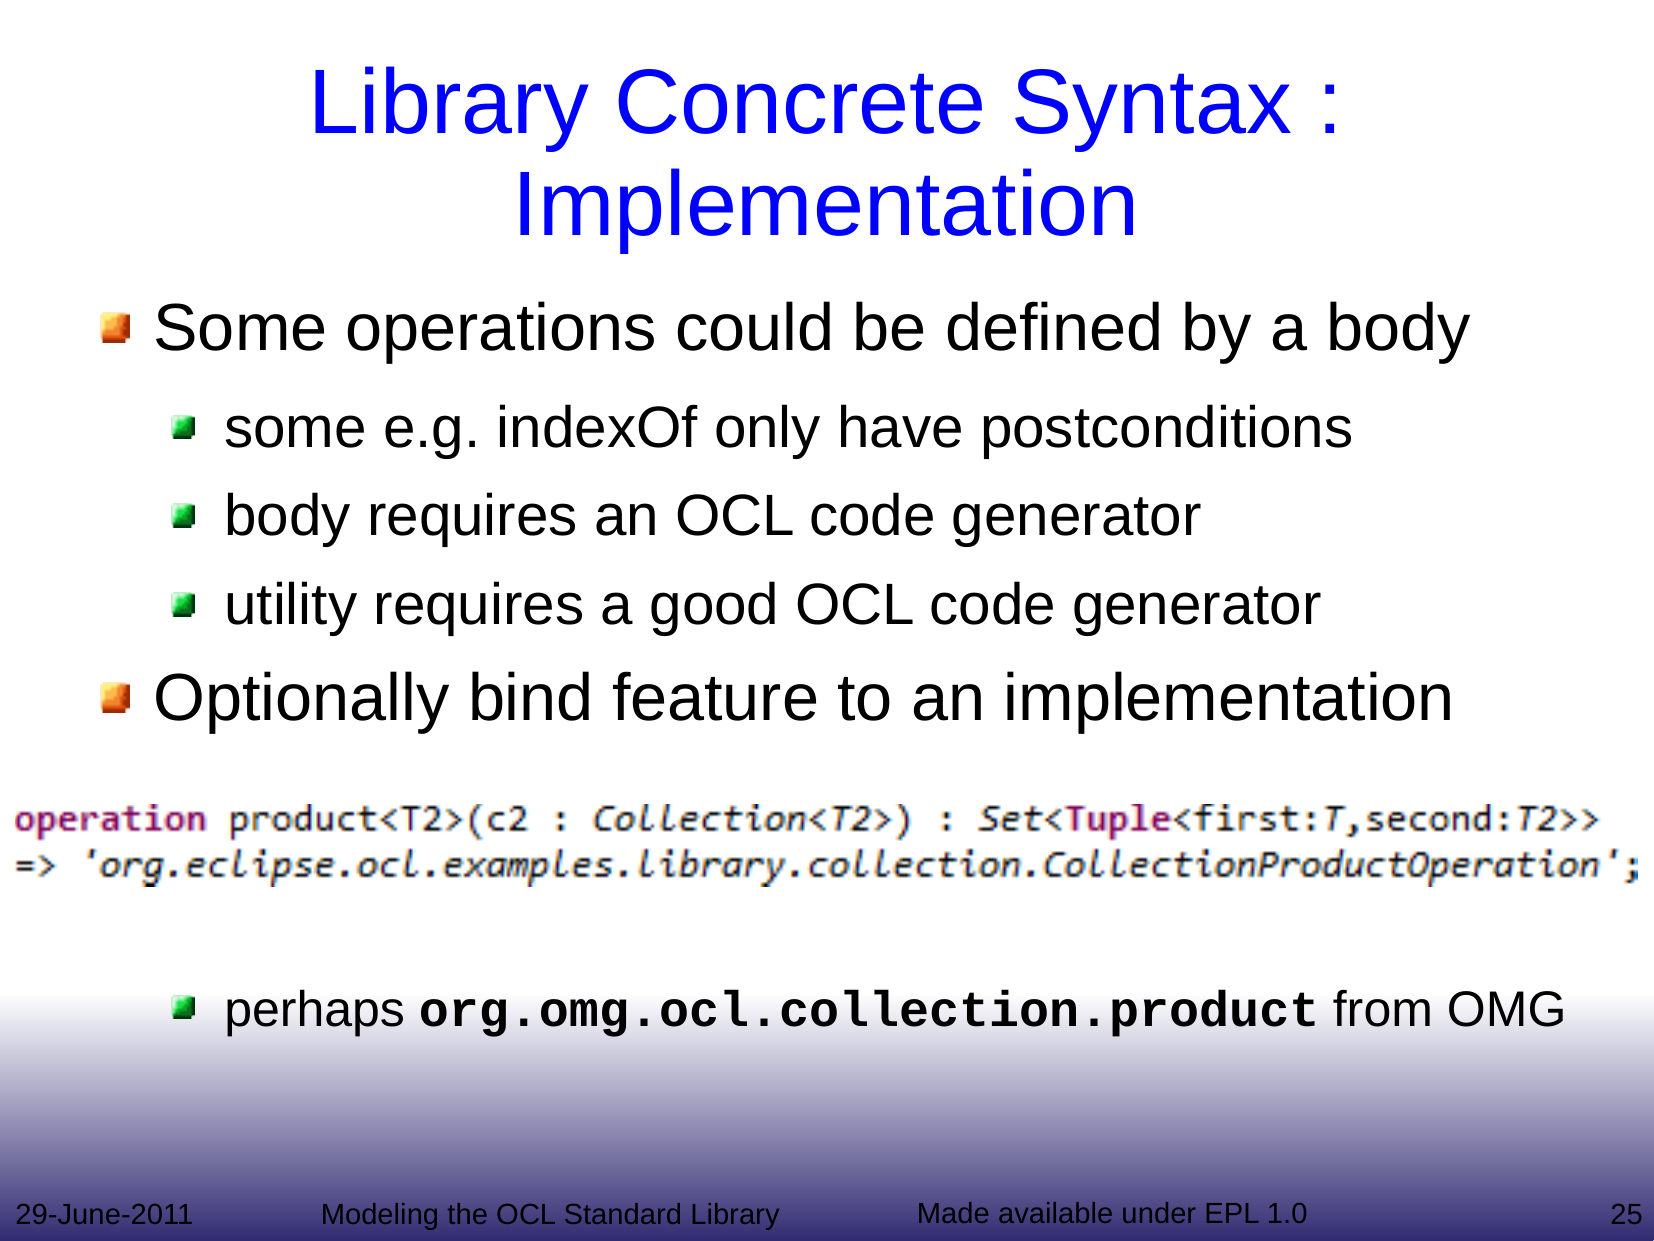

# Library Concrete Syntax : Implementation
Some operations could be defined by a body
some e.g. indexOf only have postconditions
body requires an OCL code generator
utility requires a good OCL code generator
Optionally bind feature to an implementation
perhaps org.omg.ocl.collection.product from OMG
29-June-2011
Modeling the OCL Standard Library
25